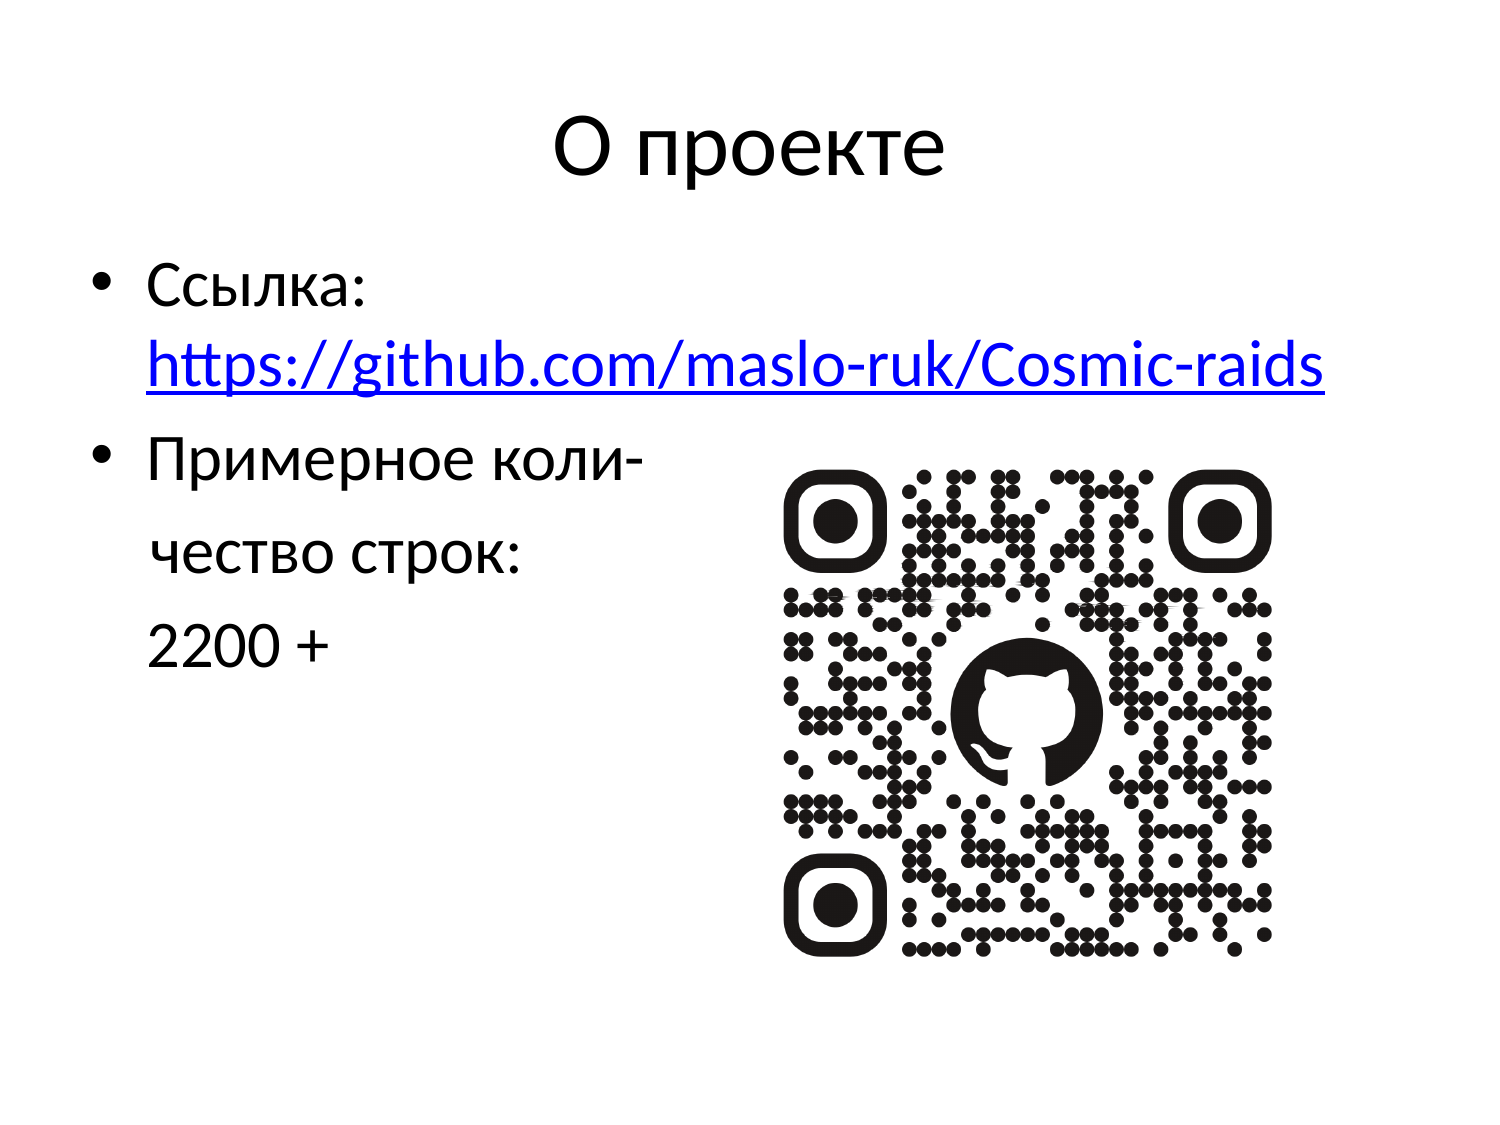

# О проекте
Ссылка: https://github.com/maslo-ruk/Cosmic-raids
Примерное коли-
 чество строк:
	2200 +